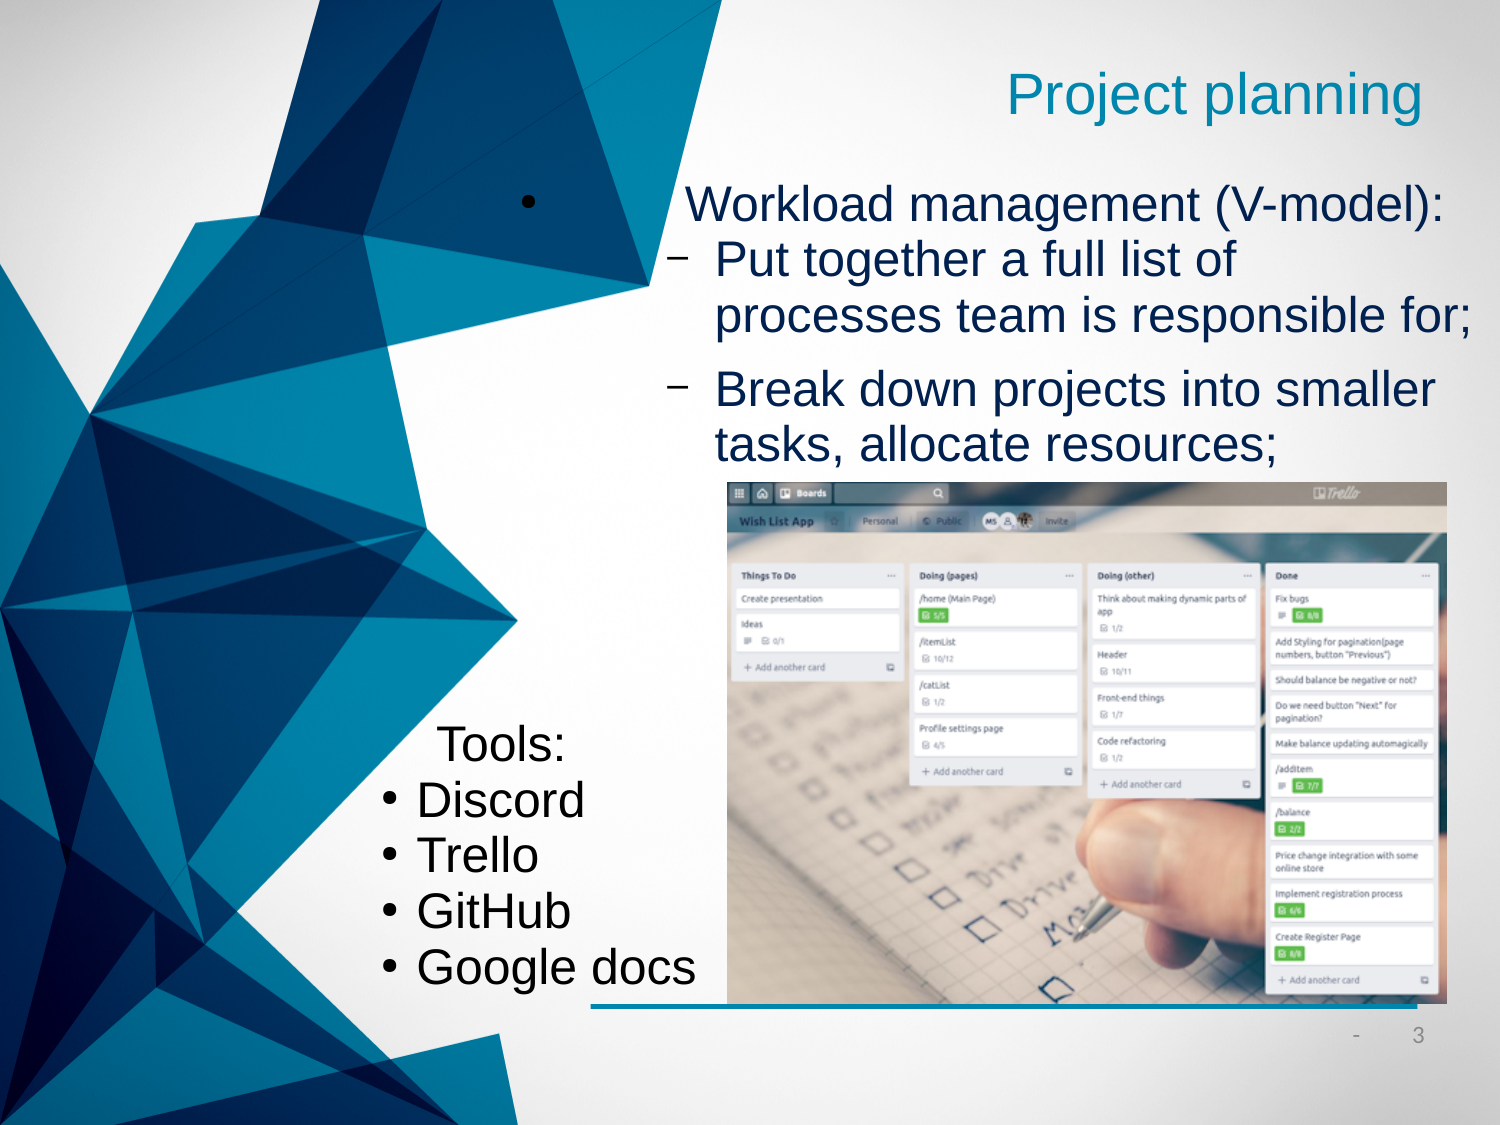

# Project planning
 Workload management (V-model):
Put together a full list of processes team is responsible for;
Break down projects into smaller tasks, allocate resources;
 Tools:
Discord
Trello
GitHub
Google docs
3